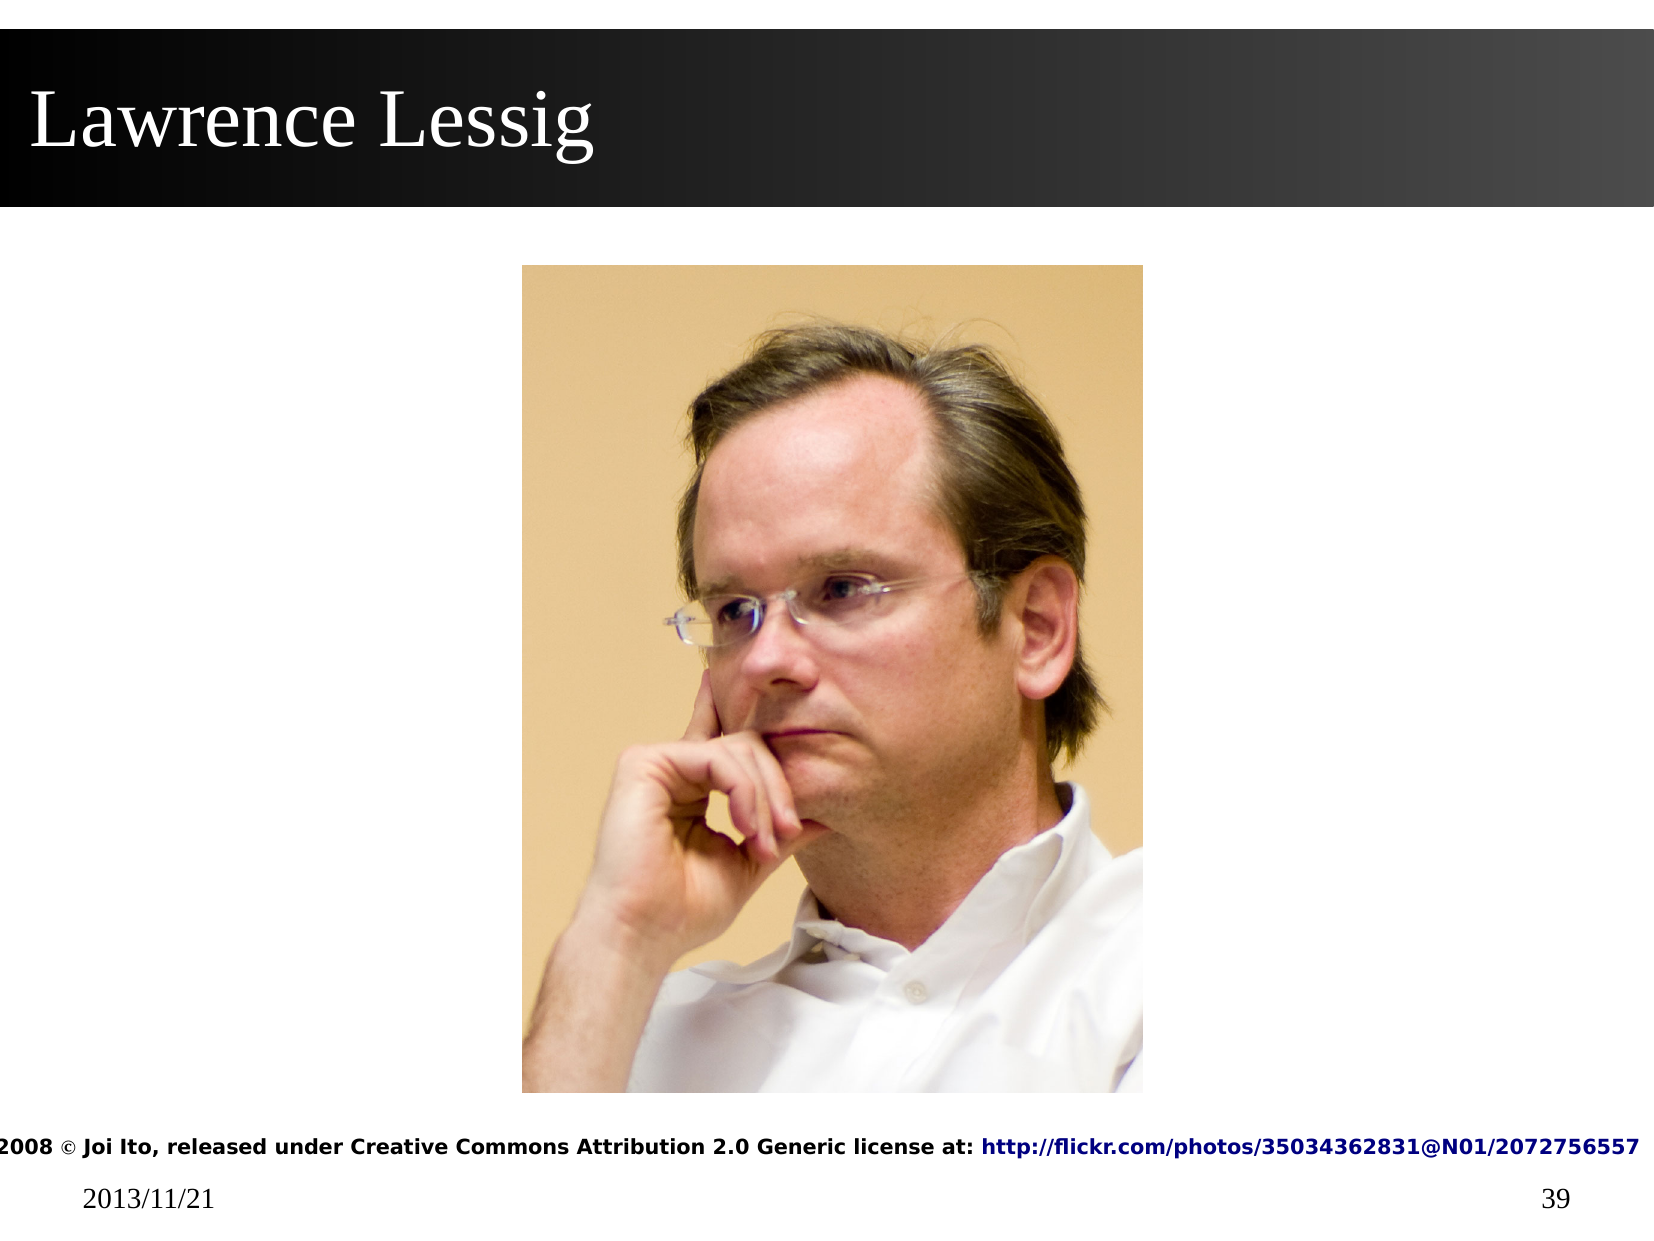

Lawrence Lessig
2008 Ⓒ Joi Ito, released under Creative Commons Attribution 2.0 Generic license at: http://flickr.com/photos/35034362831@N01/2072756557
2013/11/21
39